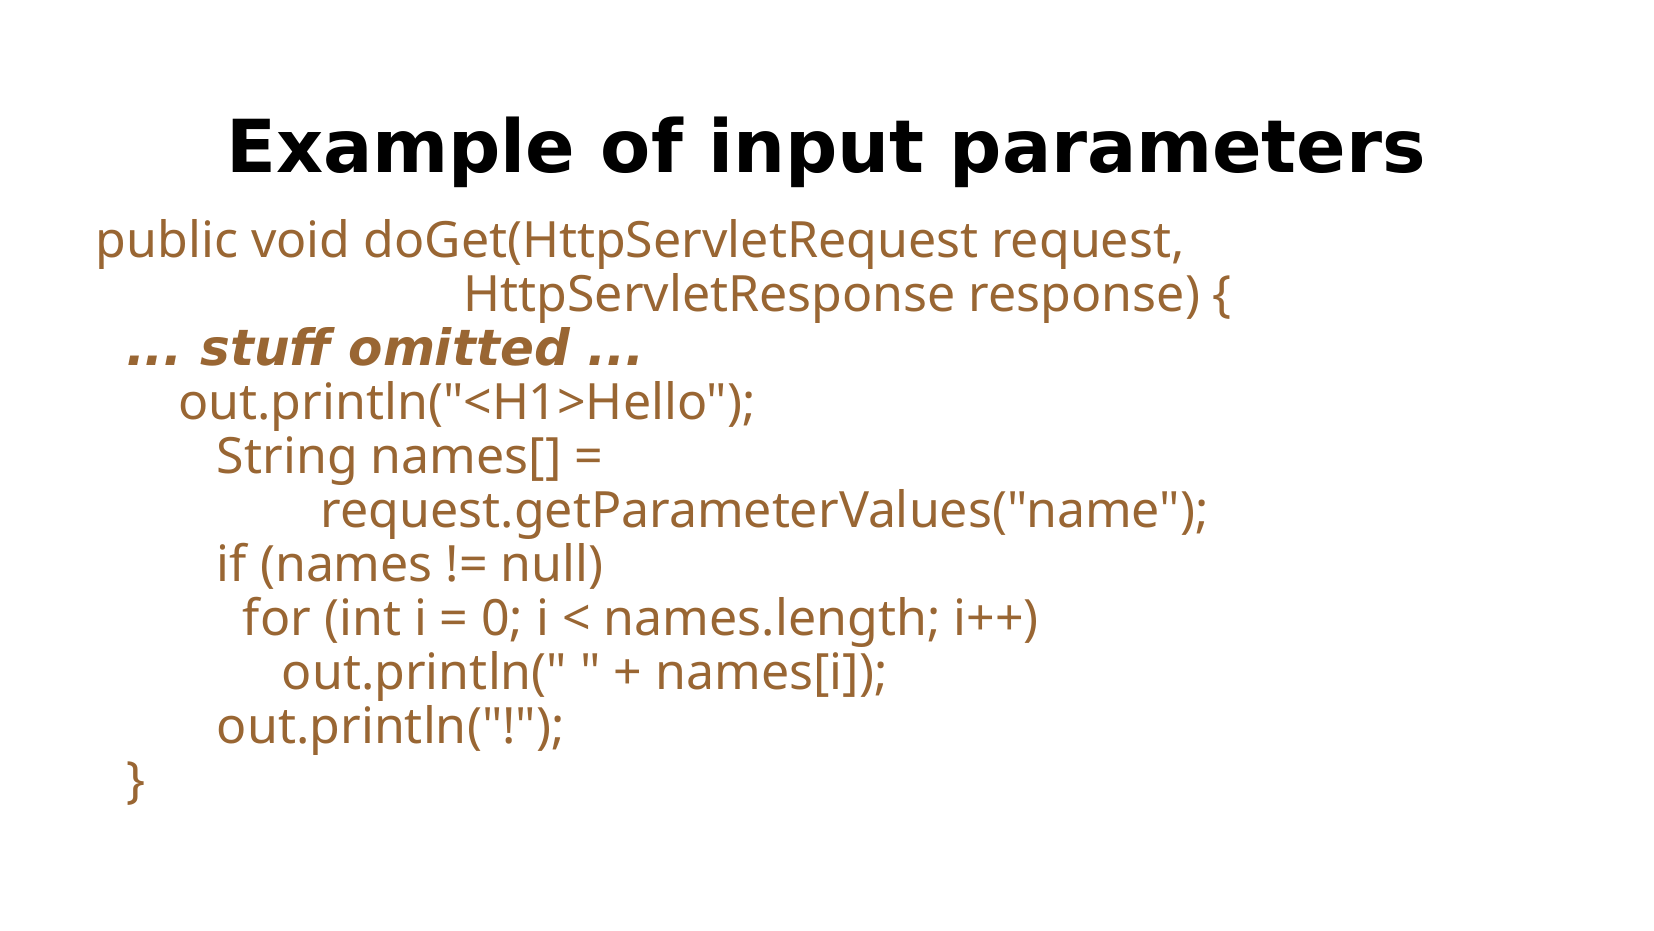

# Example of input parameters
 public void doGet(HttpServletRequest request,
 HttpServletResponse response) {
... stuff omitted ...
 out.println("<H1>Hello");
 String names[] =
 request.getParameterValues("name");
 if (names != null)
 for (int i = 0; i < names.length; i++)
 out.println(" " + names[i]);
 out.println("!");
}